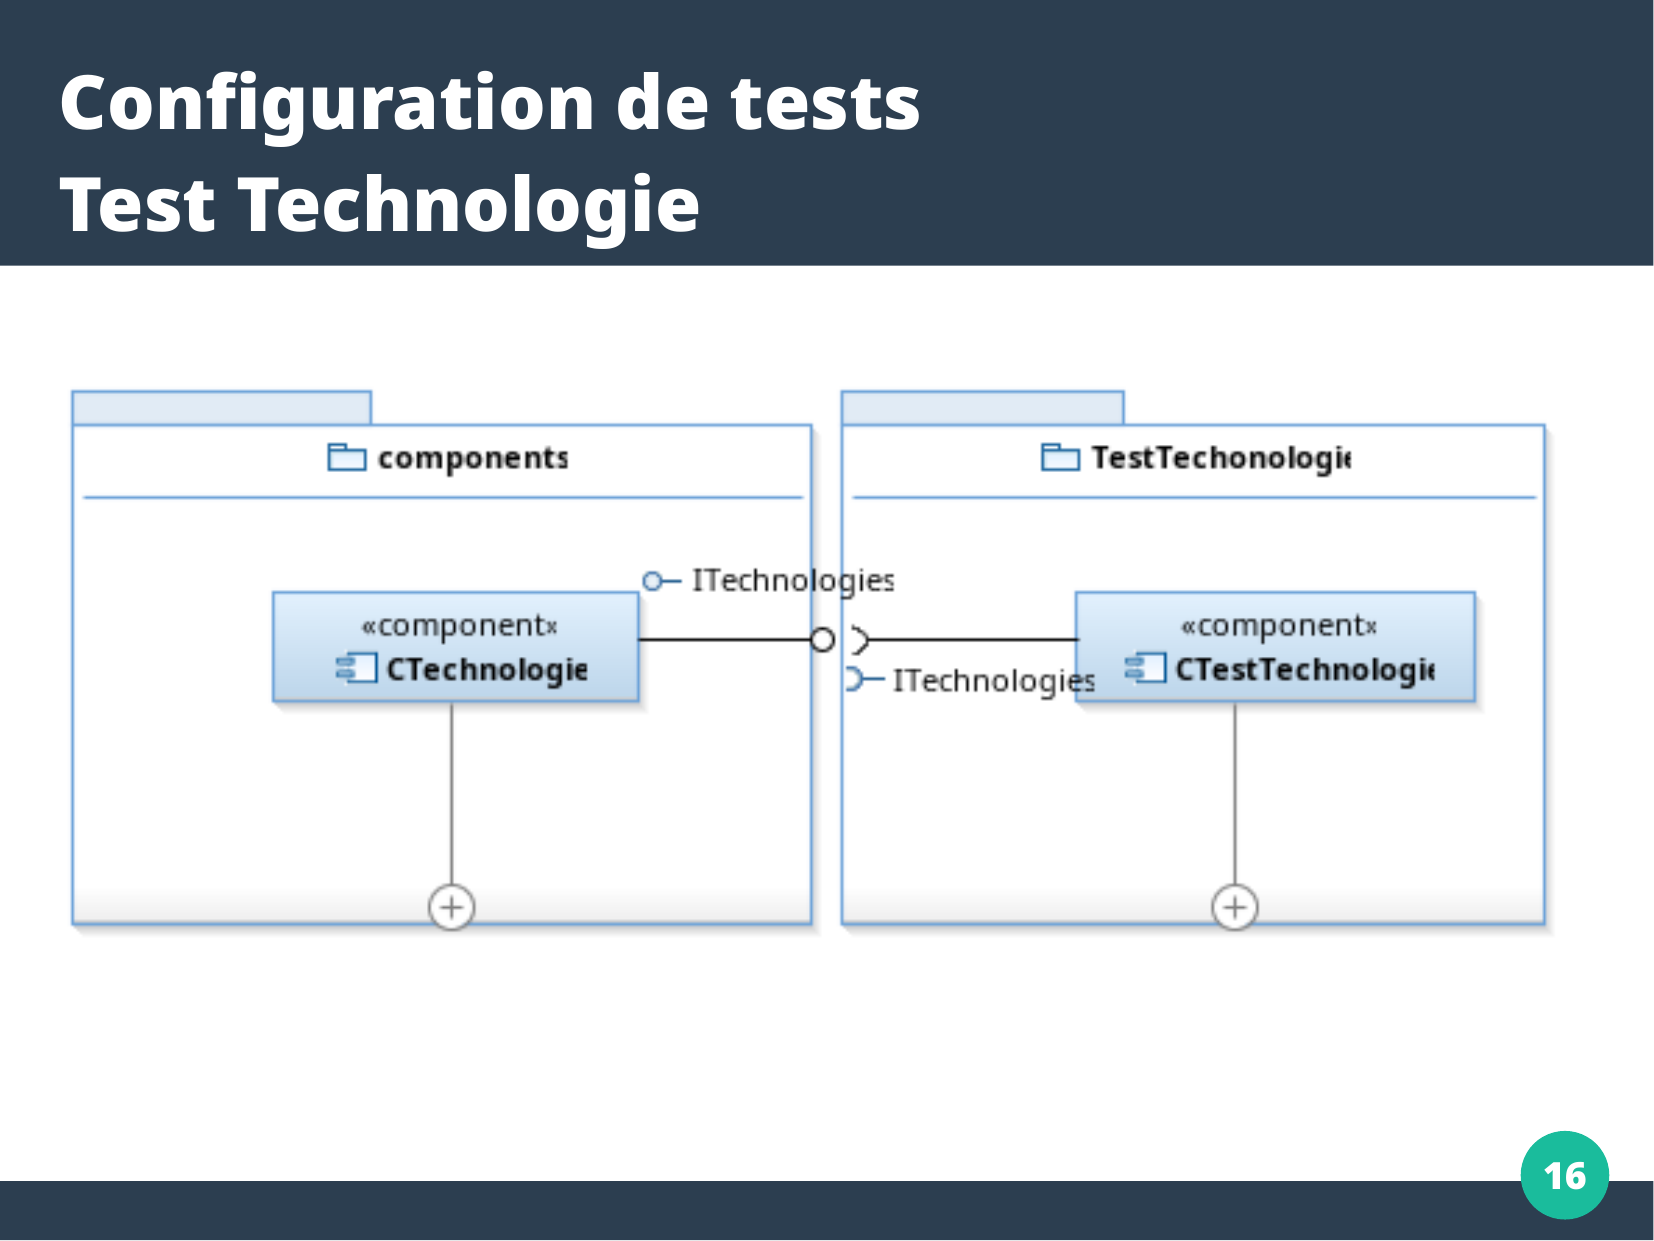

# Configuration de tests  Test Technologie
16